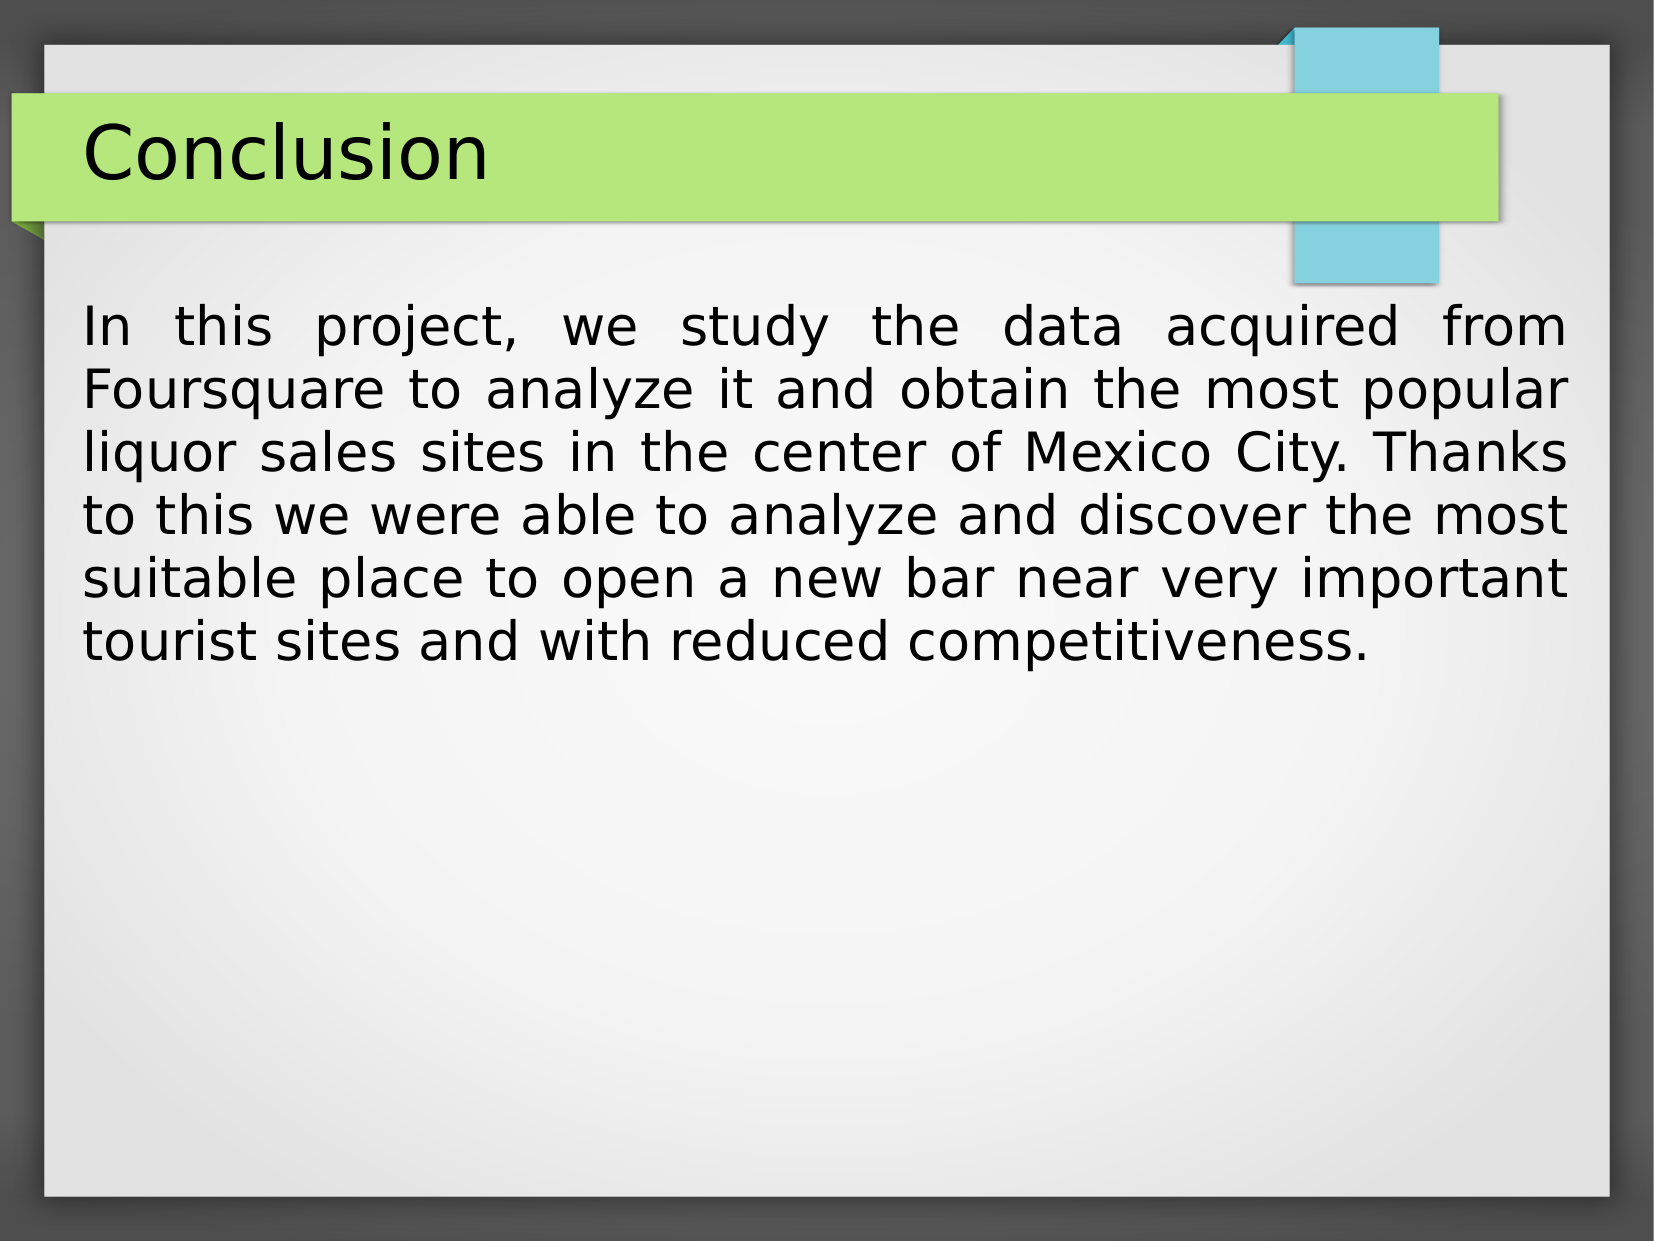

# Conclusion
In this project, we study the data acquired from Foursquare to analyze it and obtain the most popular liquor sales sites in the center of Mexico City. Thanks to this we were able to analyze and discover the most suitable place to open a new bar near very important tourist sites and with reduced competitiveness.